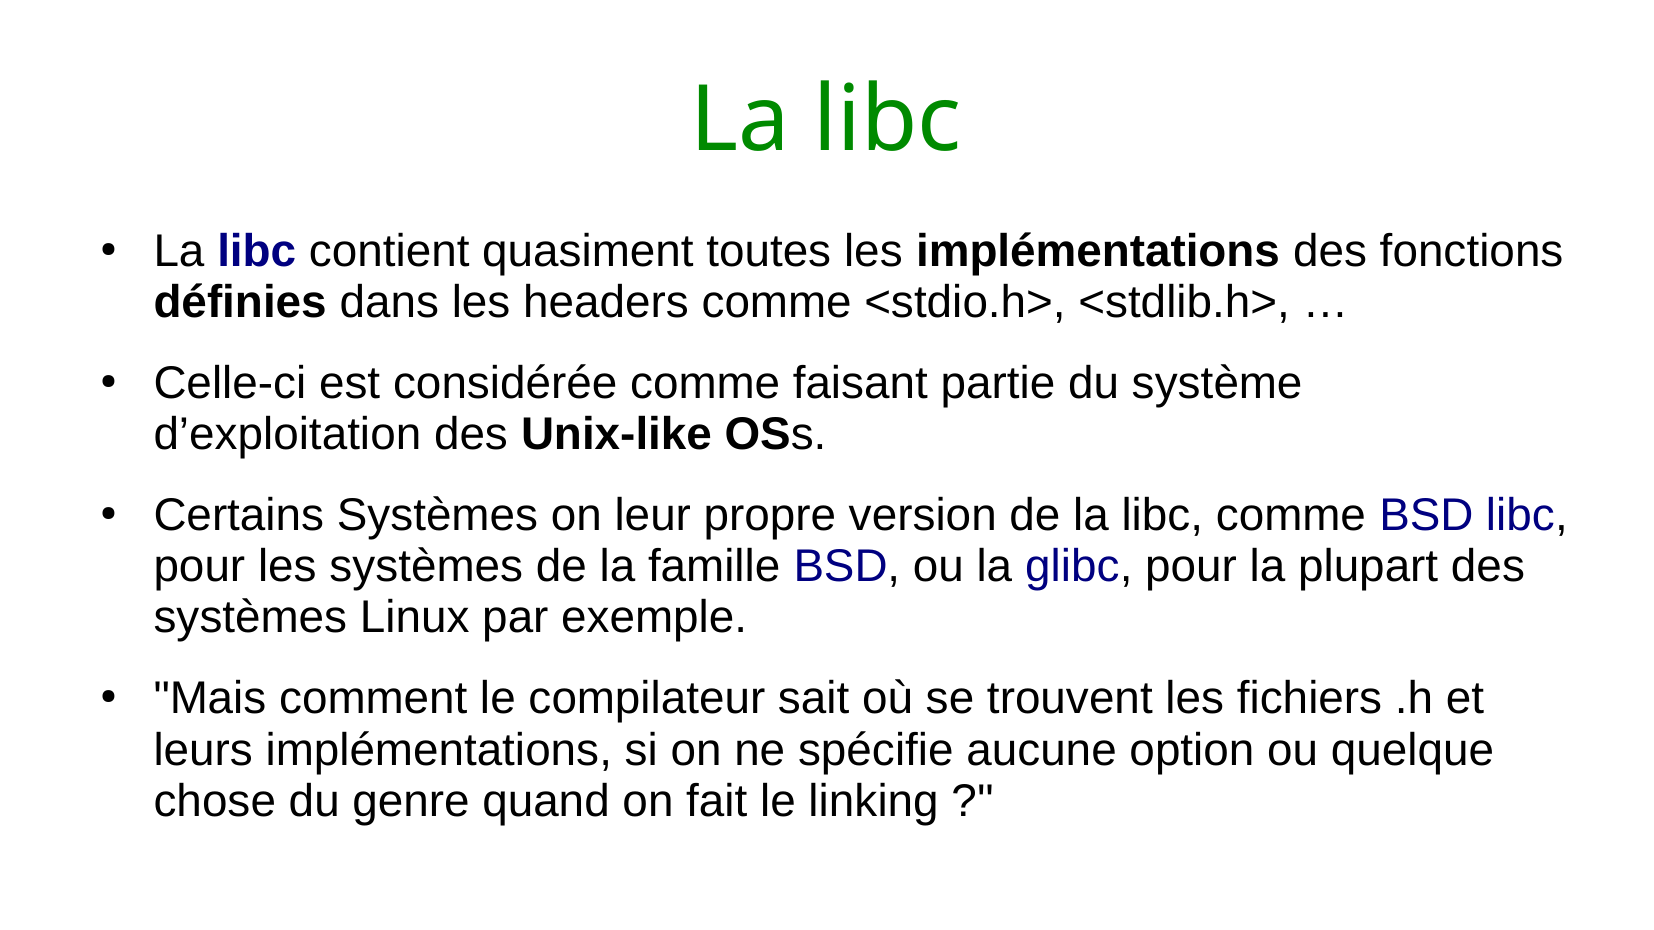

# La libc
La libc contient quasiment toutes les implémentations des fonctions définies dans les headers comme <stdio.h>, <stdlib.h>, …
Celle-ci est considérée comme faisant partie du système d’exploitation des Unix-like OSs.
Certains Systèmes on leur propre version de la libc, comme BSD libc, pour les systèmes de la famille BSD, ou la glibc, pour la plupart des systèmes Linux par exemple.
"Mais comment le compilateur sait où se trouvent les fichiers .h et leurs implémentations, si on ne spécifie aucune option ou quelque chose du genre quand on fait le linking ?"